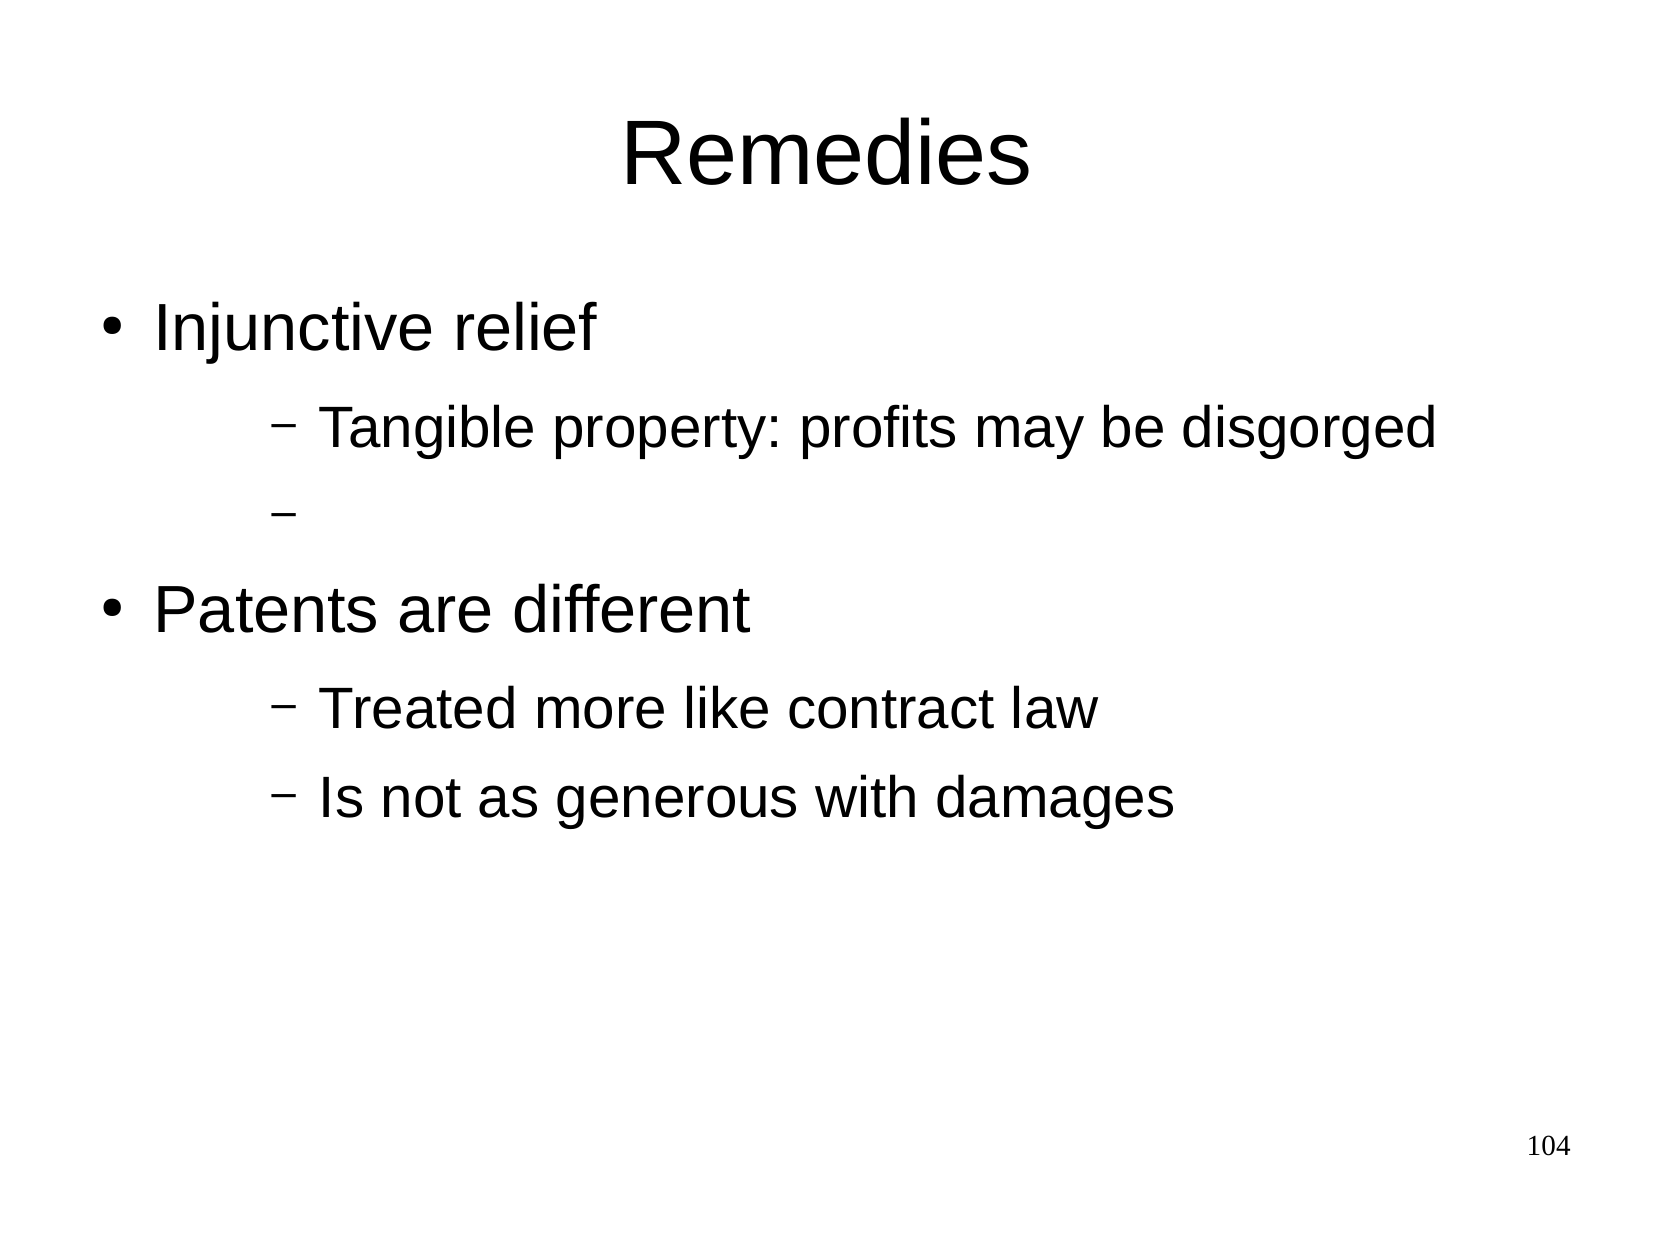

# Remedies
Injunctive relief
Tangible property: profits may be disgorged
Patents are different
Treated more like contract law
Is not as generous with damages
104